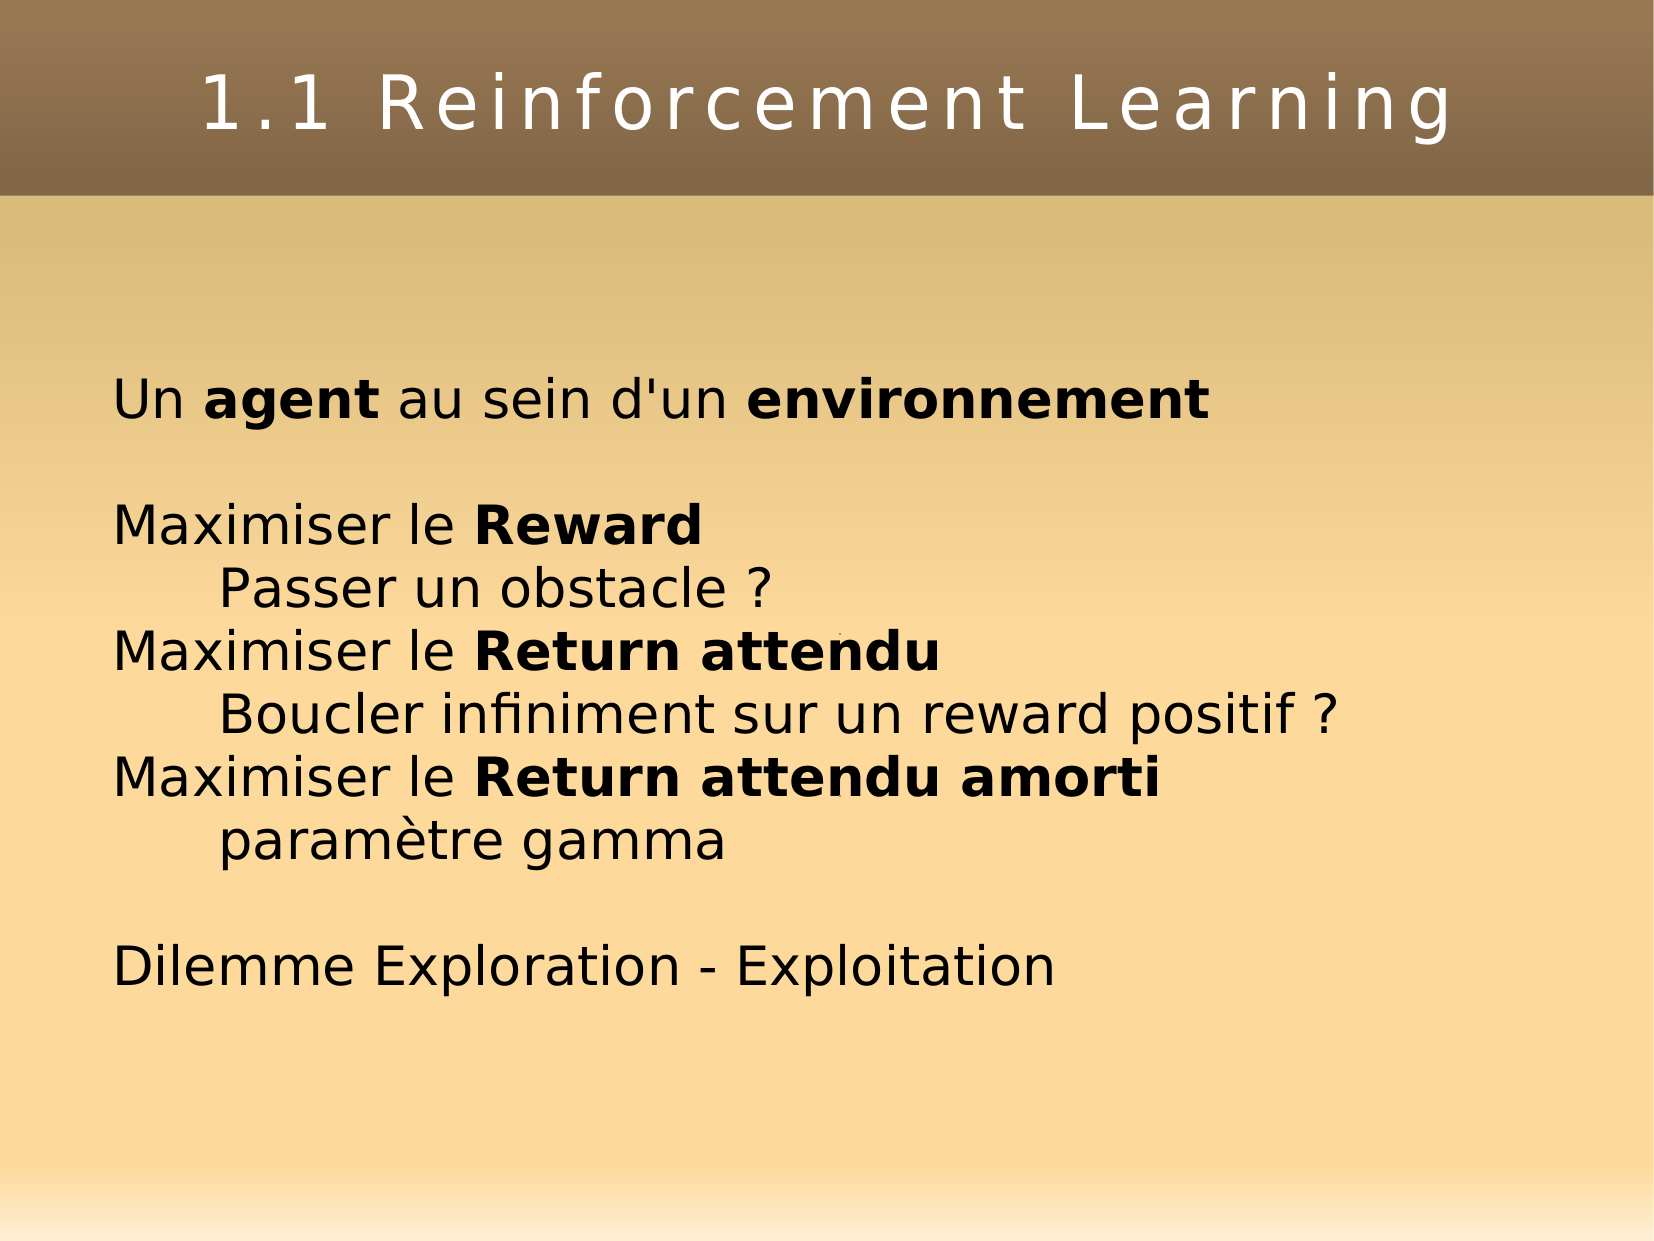

# 1.1 Reinforcement Learning
Un agent au sein d'un environnement
Maximiser le Reward
Passer un obstacle ?
Maximiser le Return attendu
Boucler infiniment sur un reward positif ?
Maximiser le Return attendu amorti
paramètre gamma
Dilemme Exploration - Exploitation